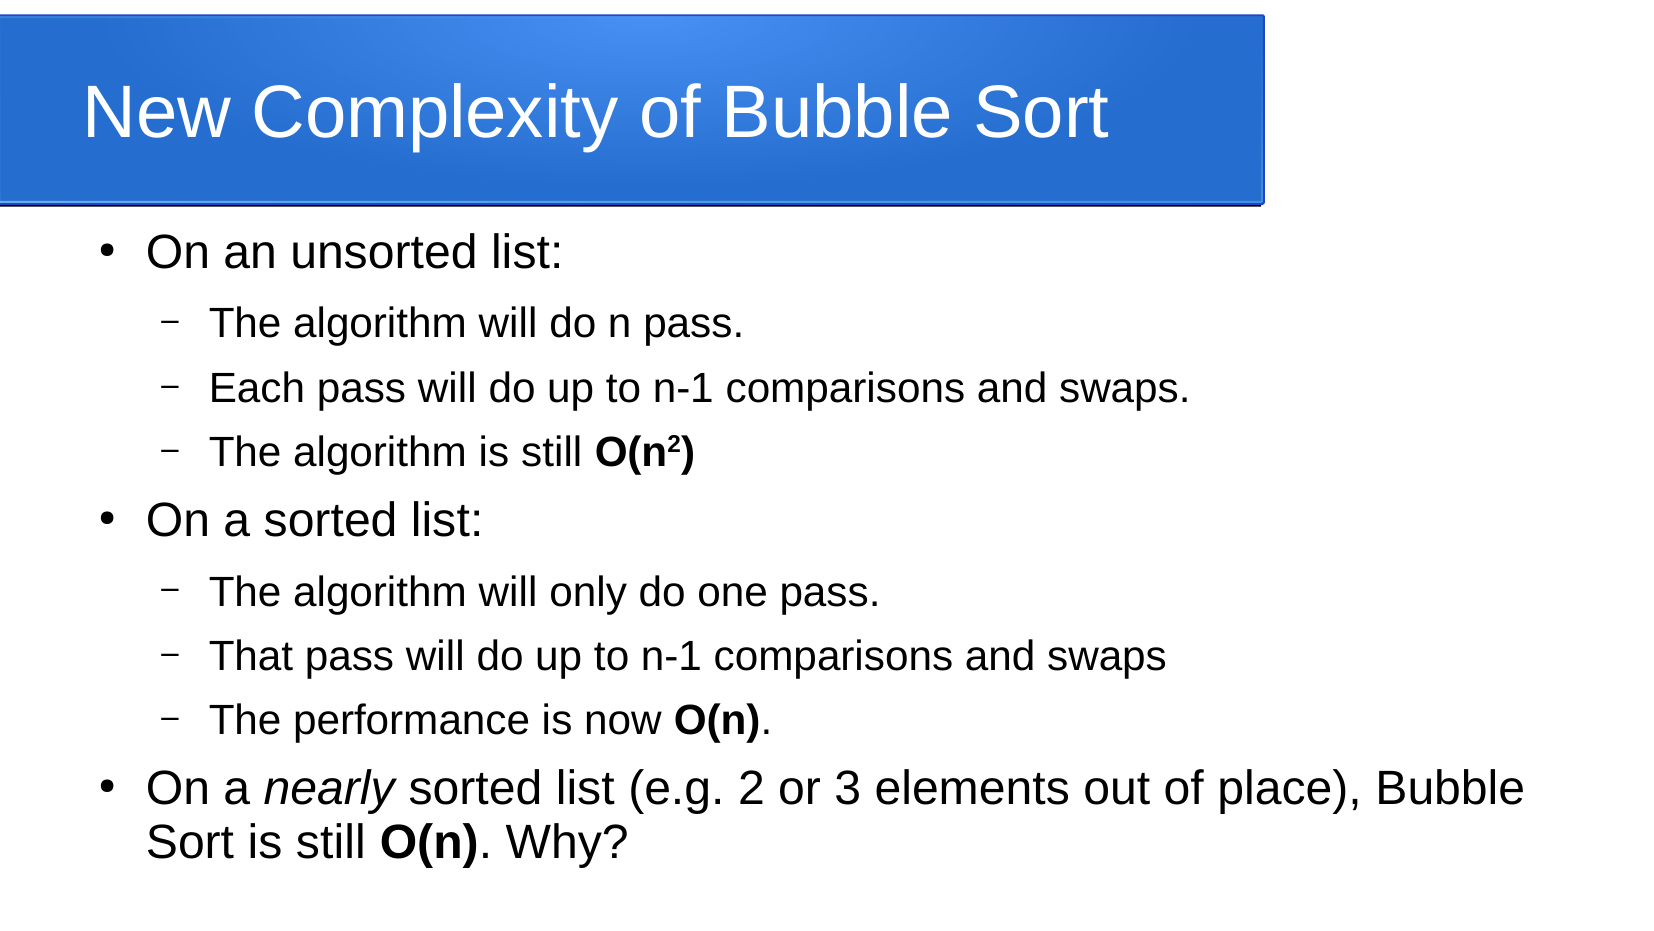

# New Complexity of Bubble Sort
On an unsorted list:
The algorithm will do n pass.
Each pass will do up to n-1 comparisons and swaps.
The algorithm is still O(n2)
On a sorted list:
The algorithm will only do one pass.
That pass will do up to n-1 comparisons and swaps
The performance is now O(n).
On a nearly sorted list (e.g. 2 or 3 elements out of place), Bubble Sort is still O(n). Why?